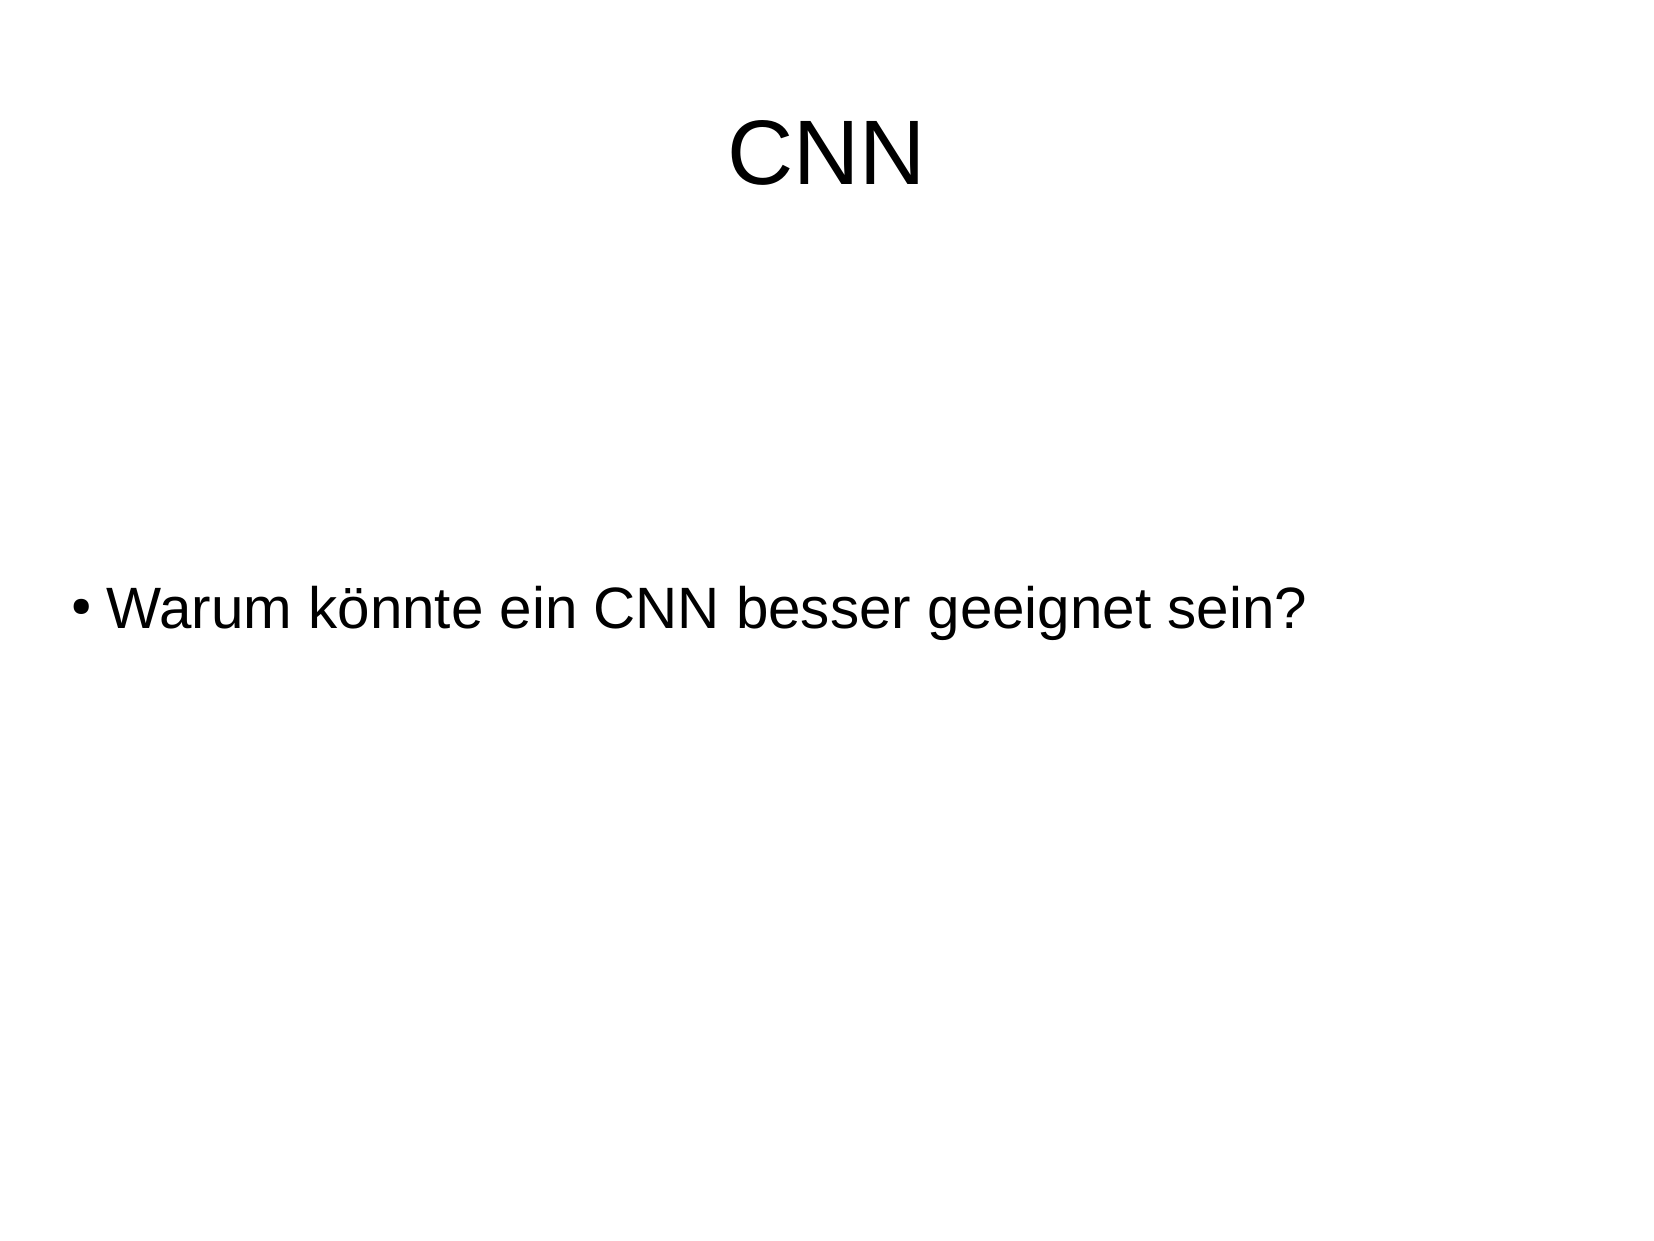

# CNN
Warum könnte ein CNN besser geeignet sein?